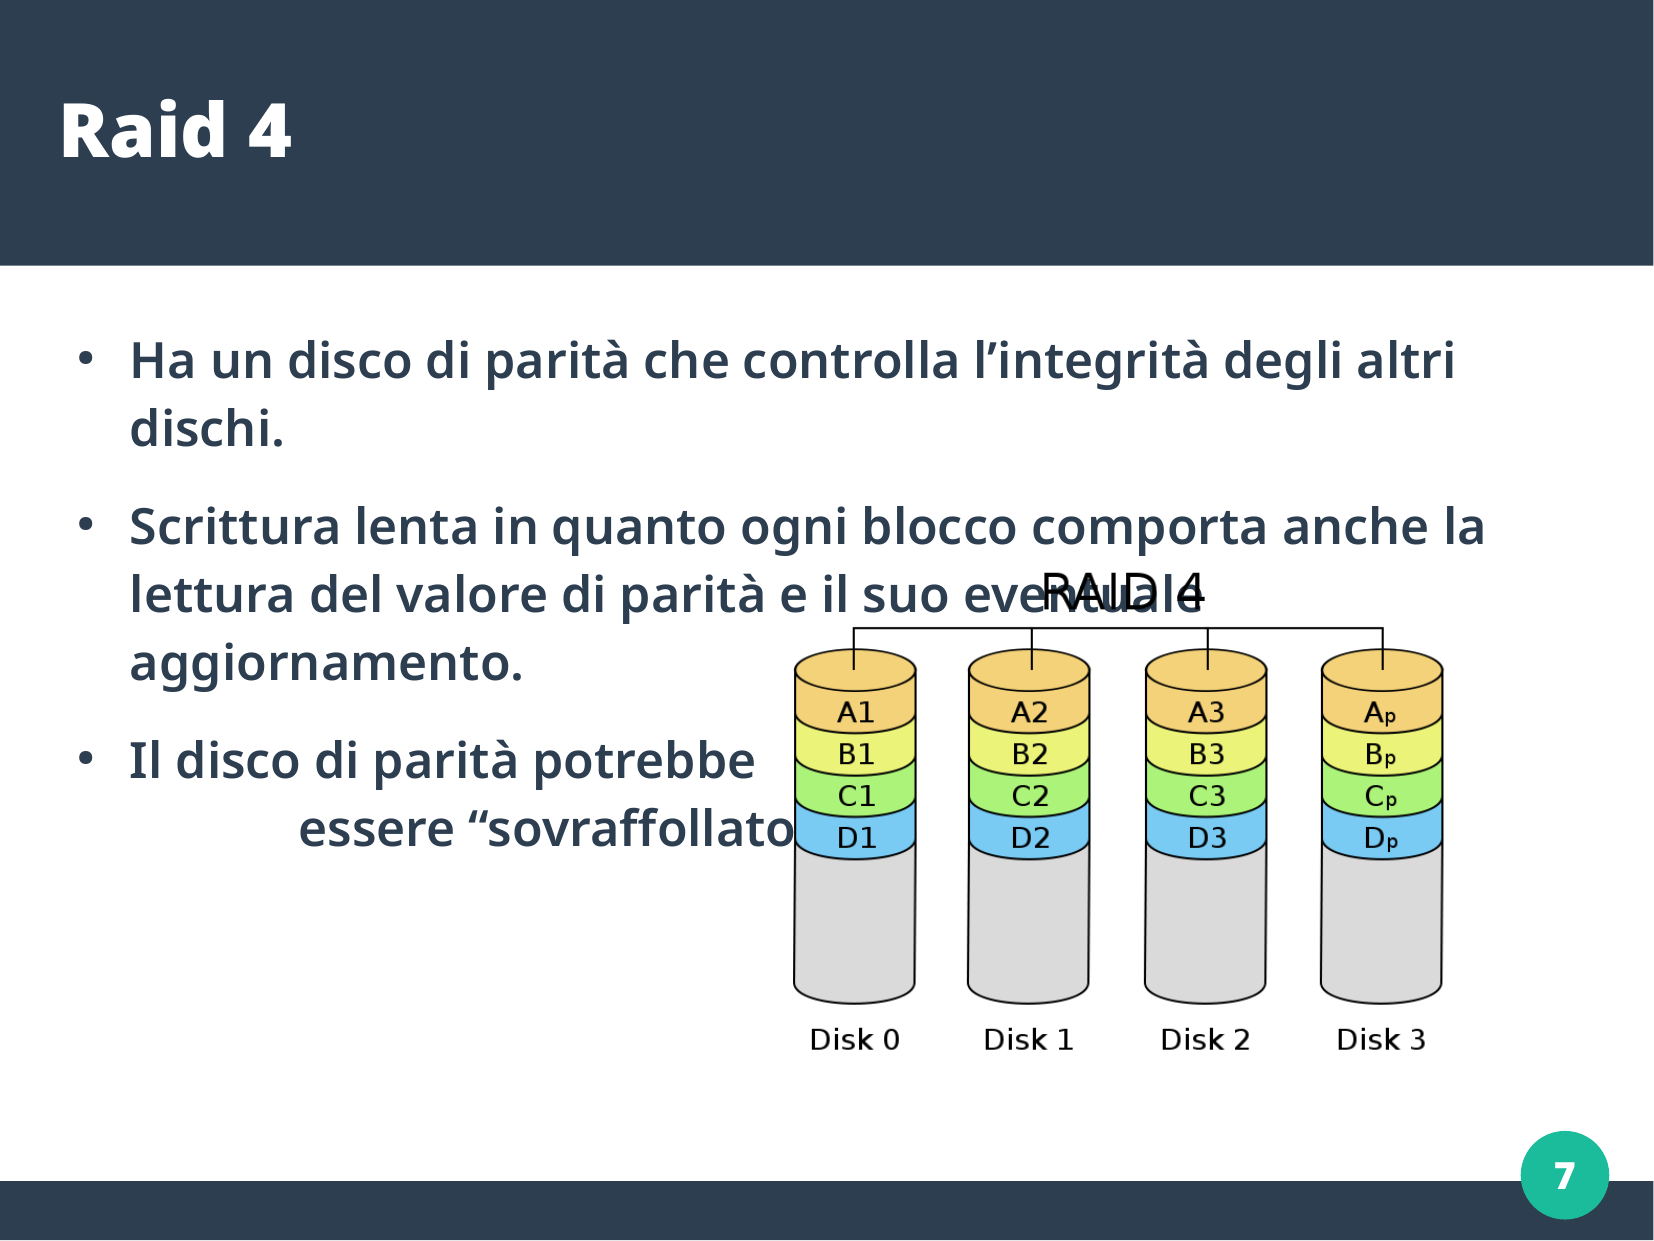

# Raid 4
Ha un disco di parità che controlla l’integrità degli altri dischi.
Scrittura lenta in quanto ogni blocco comporta anche la lettura del valore di parità e il suo eventuale aggiornamento.
Il disco di parità potrebbe essere “sovraffollato.
7